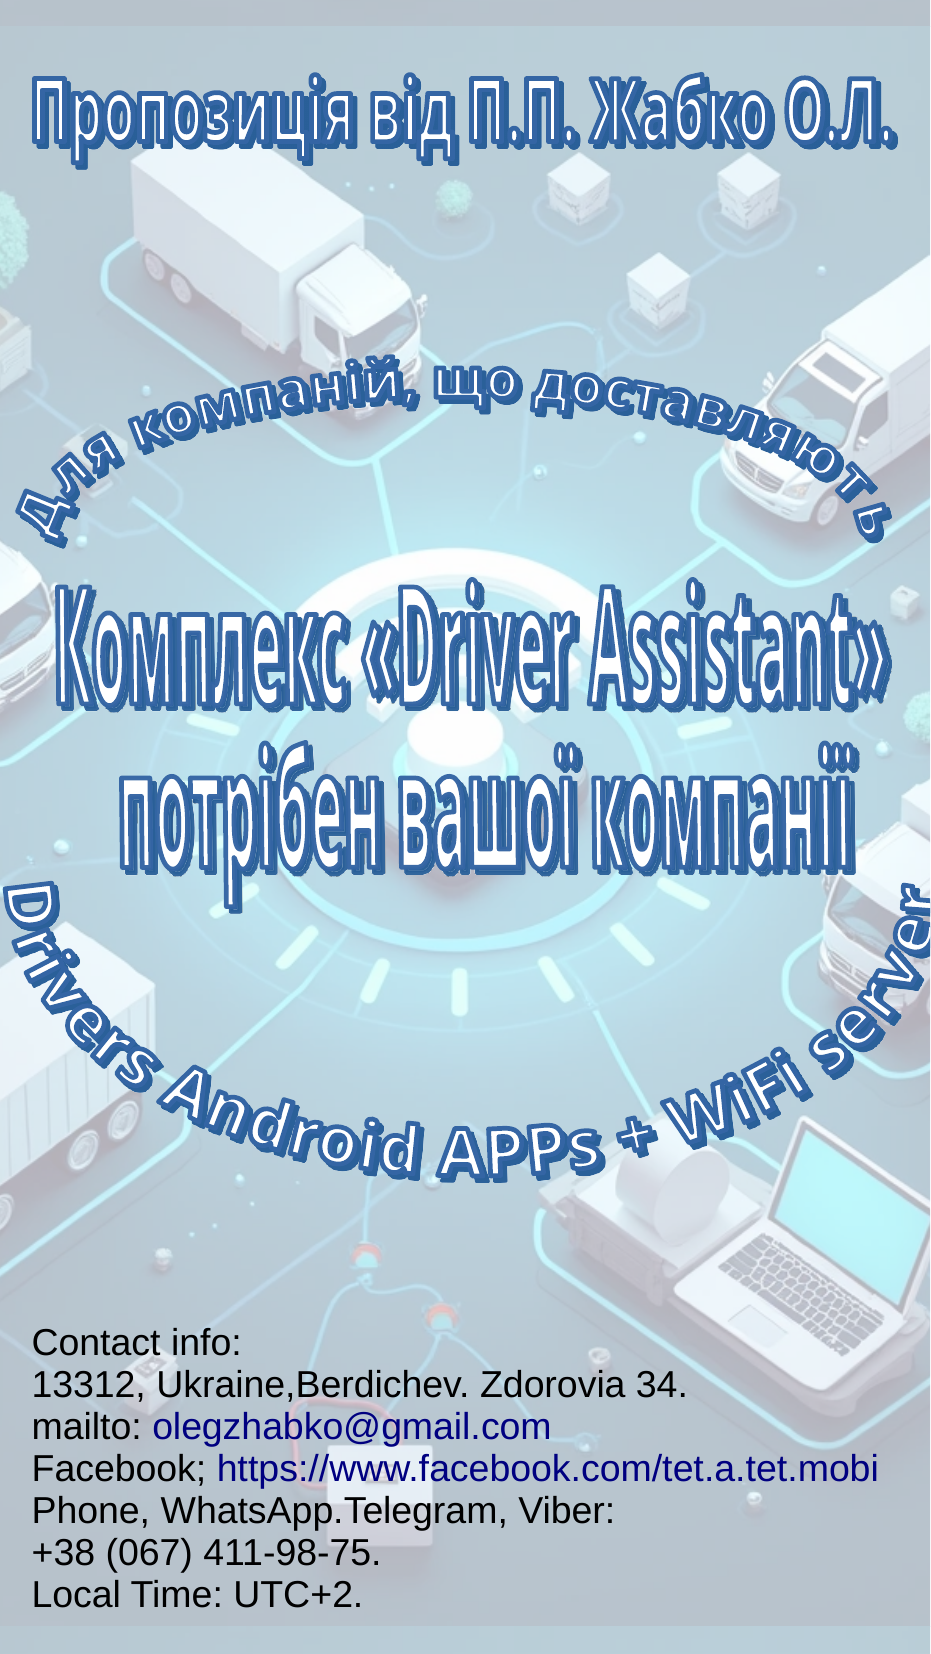

Пропозиція від П.П. Жабко О.Л.
Для компаній, що доставляють
Комплекс «Driver Assistant»
 потрібен вашої компанії
Drivers Android APPs + WiFi server
Contact info:
13312, Ukraine,Berdichev. Zdorovia 34.
mailto: olegzhabko@gmail.com
Facebook; https://www.facebook.com/tet.a.tet.mobi
Phone, WhatsApp.Telegram, Viber:
+38 (067) 411-98-75.
Local Time: UTC+2.